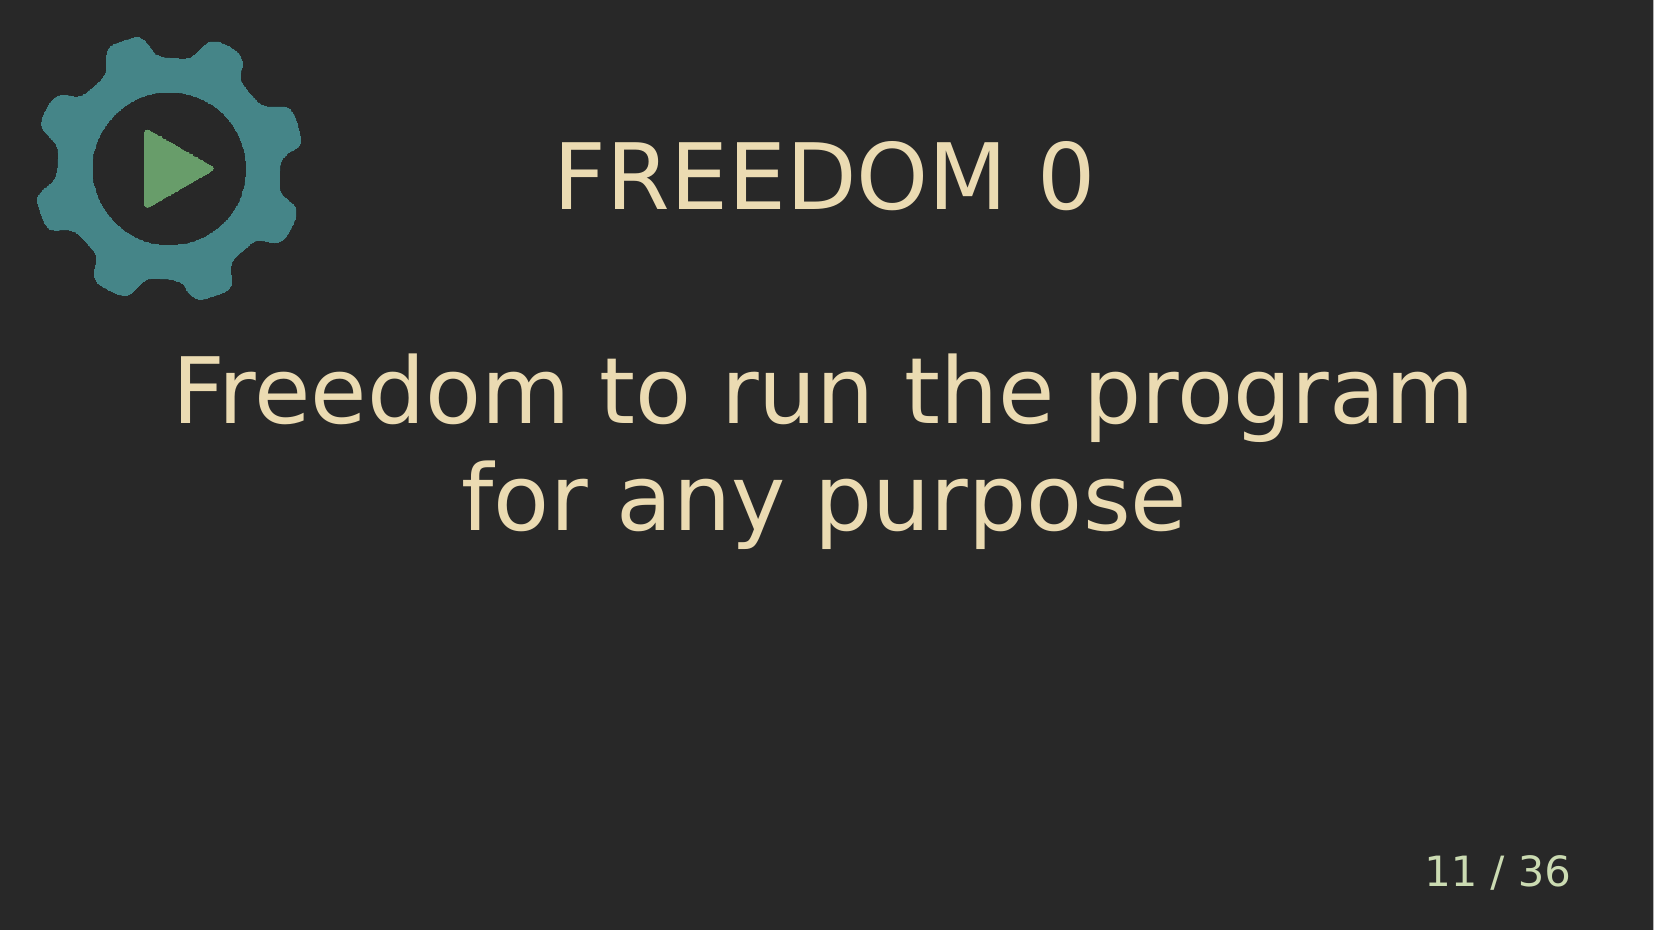

FREEDOM 0
Freedom to run the program
for any purpose
11